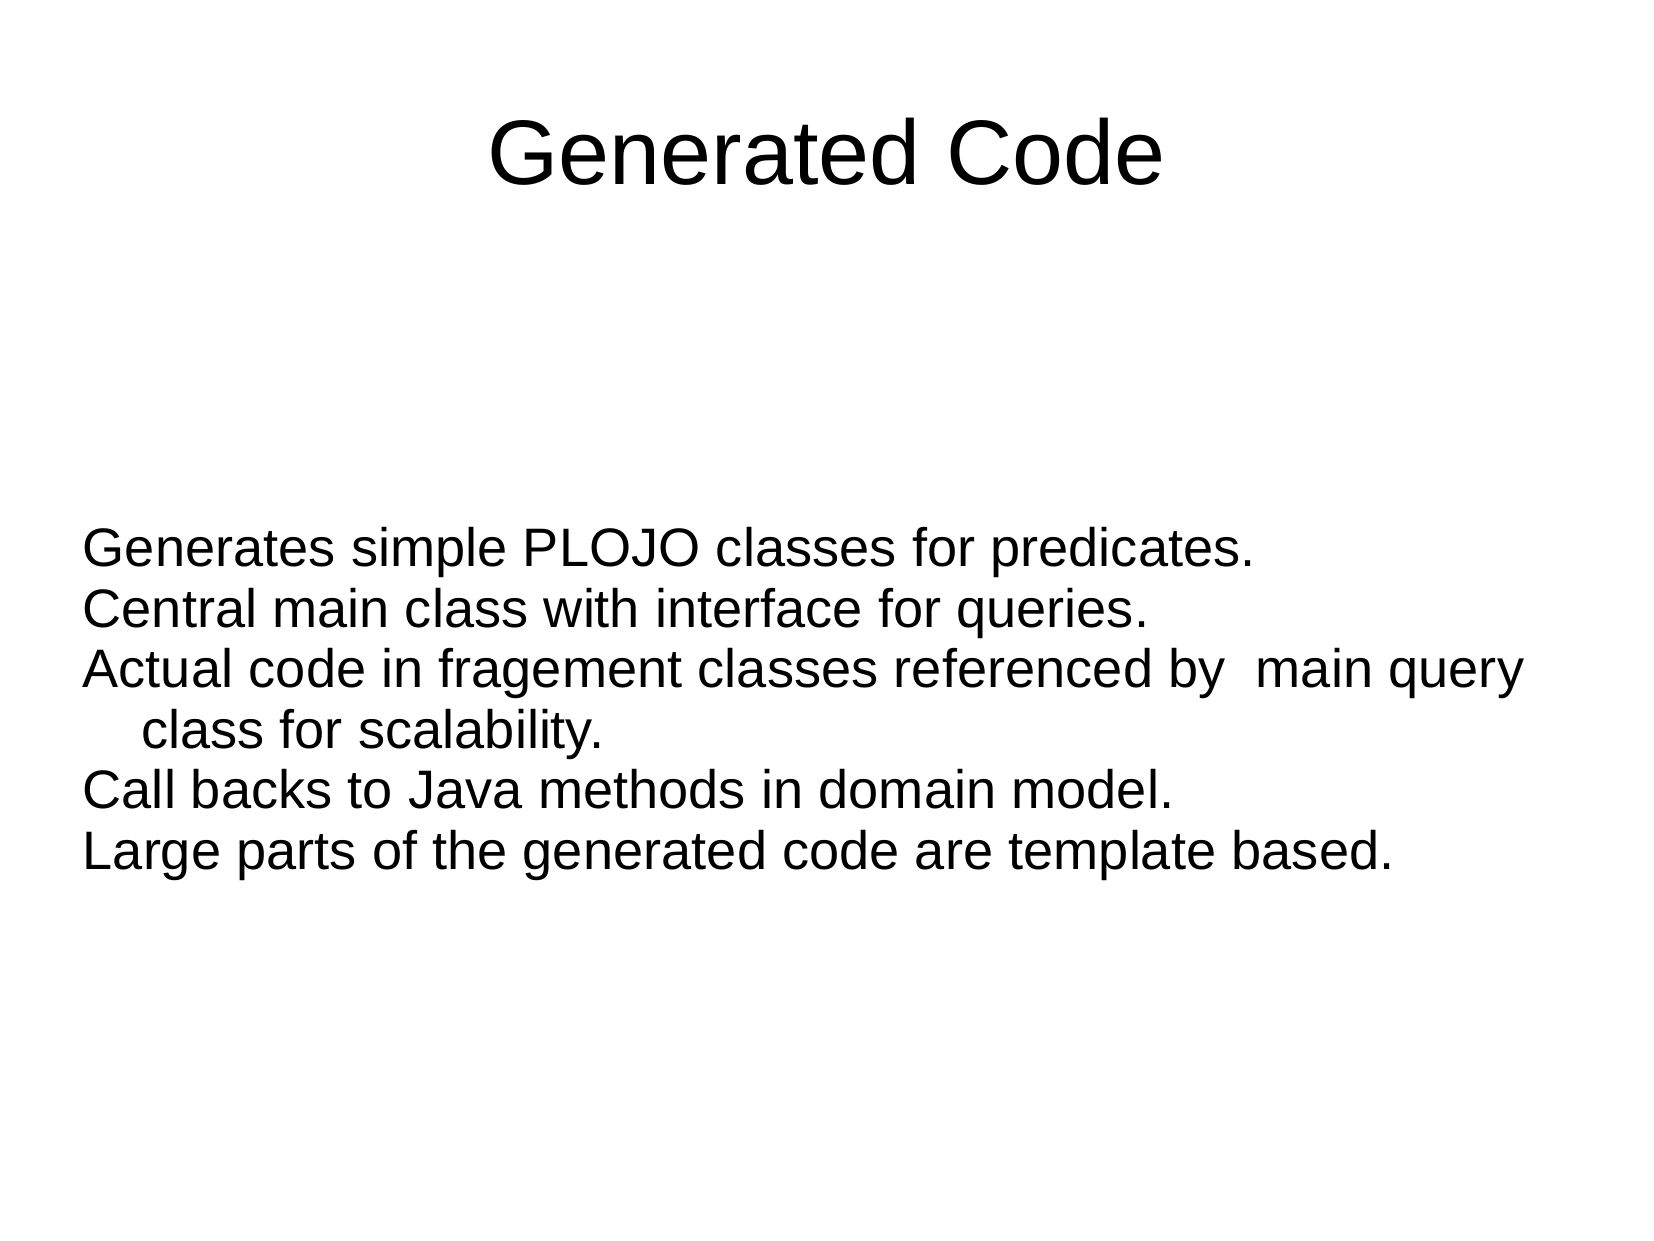

# Generated Code
Generates simple PLOJO classes for predicates.
Central main class with interface for queries.
Actual code in fragement classes referenced by main query class for scalability.
Call backs to Java methods in domain model.
Large parts of the generated code are template based.